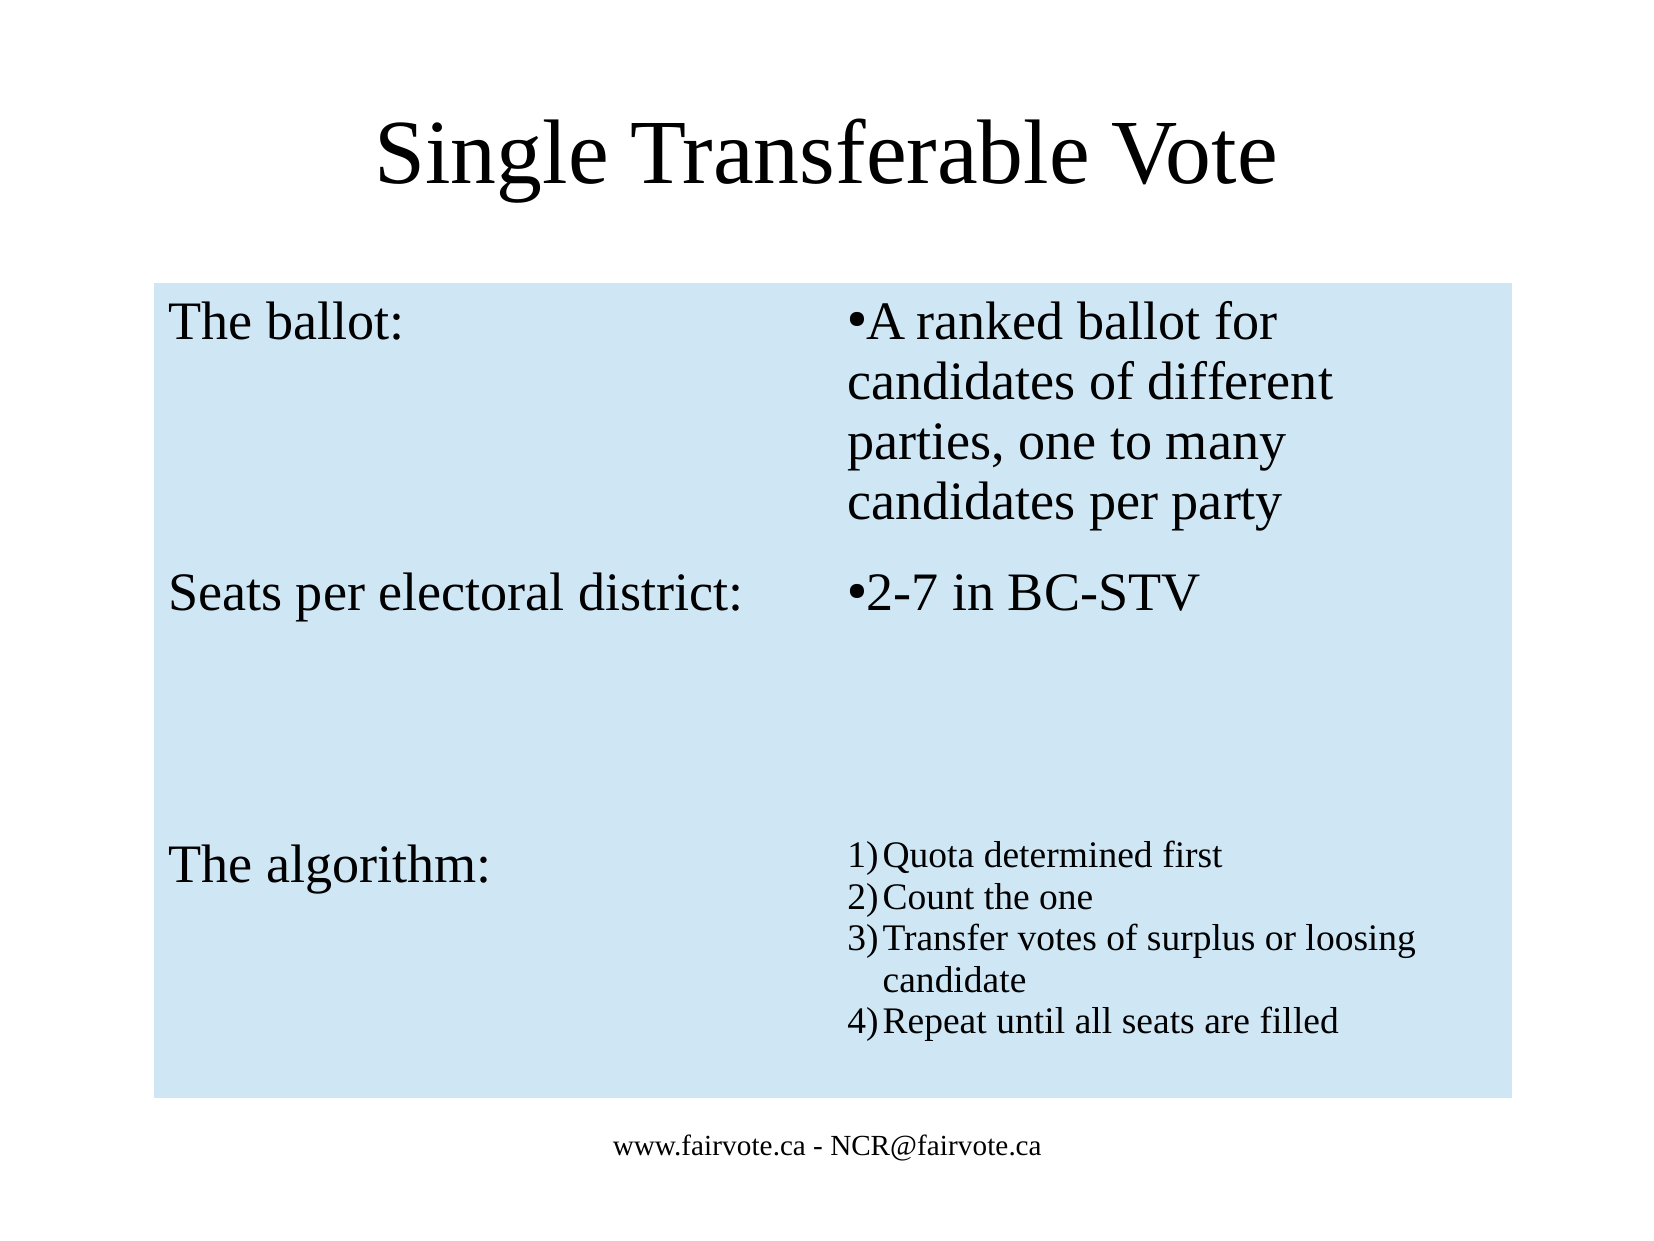

# Single Transferable Vote
| The ballot: | A ranked ballot for candidates of different parties, one to many candidates per party |
| --- | --- |
| Seats per electoral district: | 2-7 in BC-STV |
| The algorithm: | Quota determined first Count the one Transfer votes of surplus or loosing candidate Repeat until all seats are filled |
www.fairvote.ca - NCR@fairvote.ca